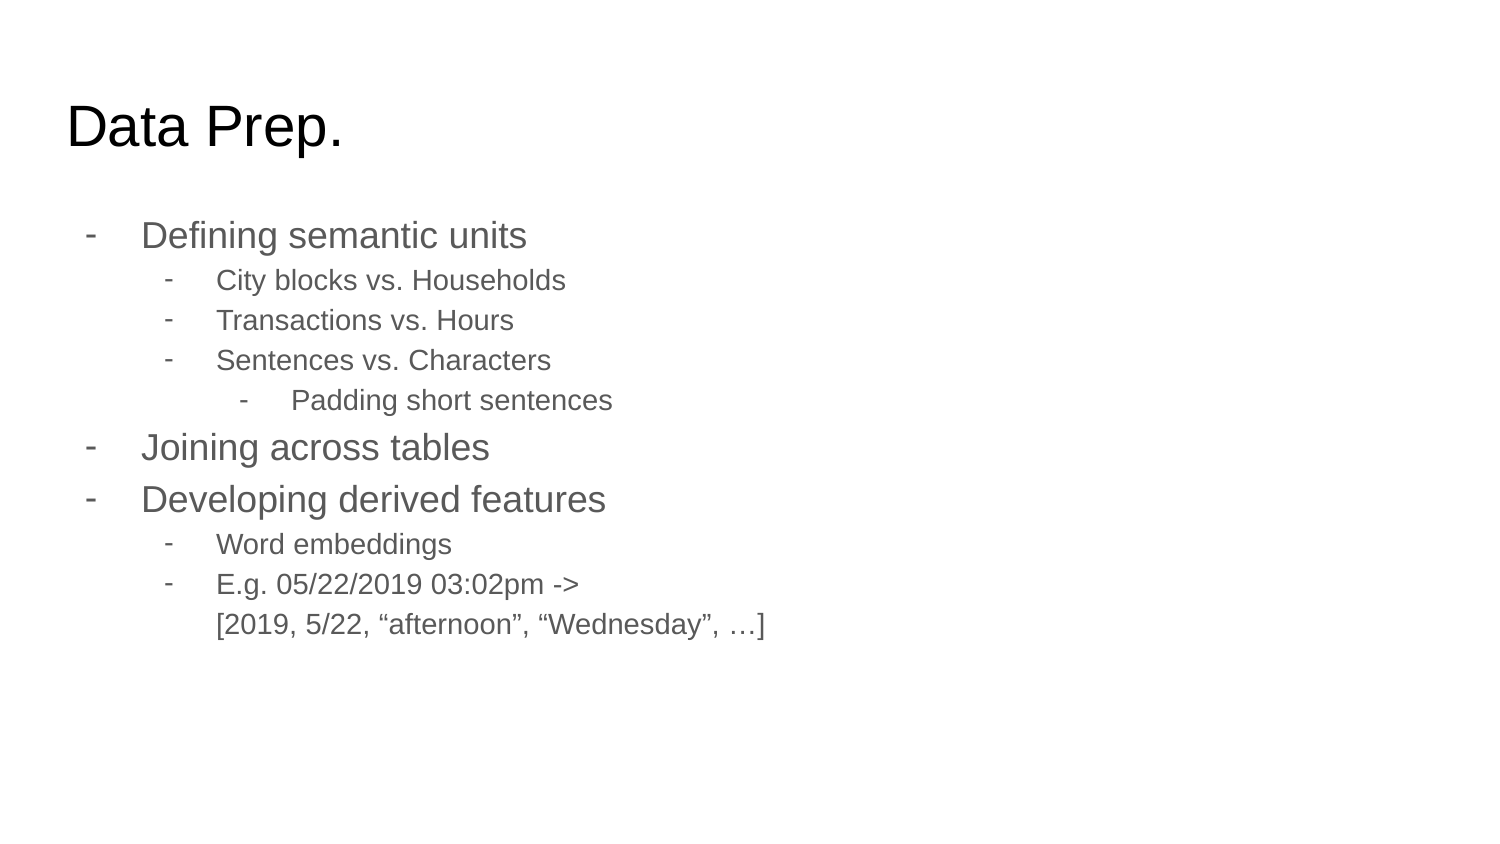

# Data Prep.
Defining semantic units
City blocks vs. Households
Transactions vs. Hours
Sentences vs. Characters
Padding short sentences
Joining across tables
Developing derived features
Word embeddings
E.g. 05/22/2019 03:02pm ->
[2019, 5/22, “afternoon”, “Wednesday”, …]